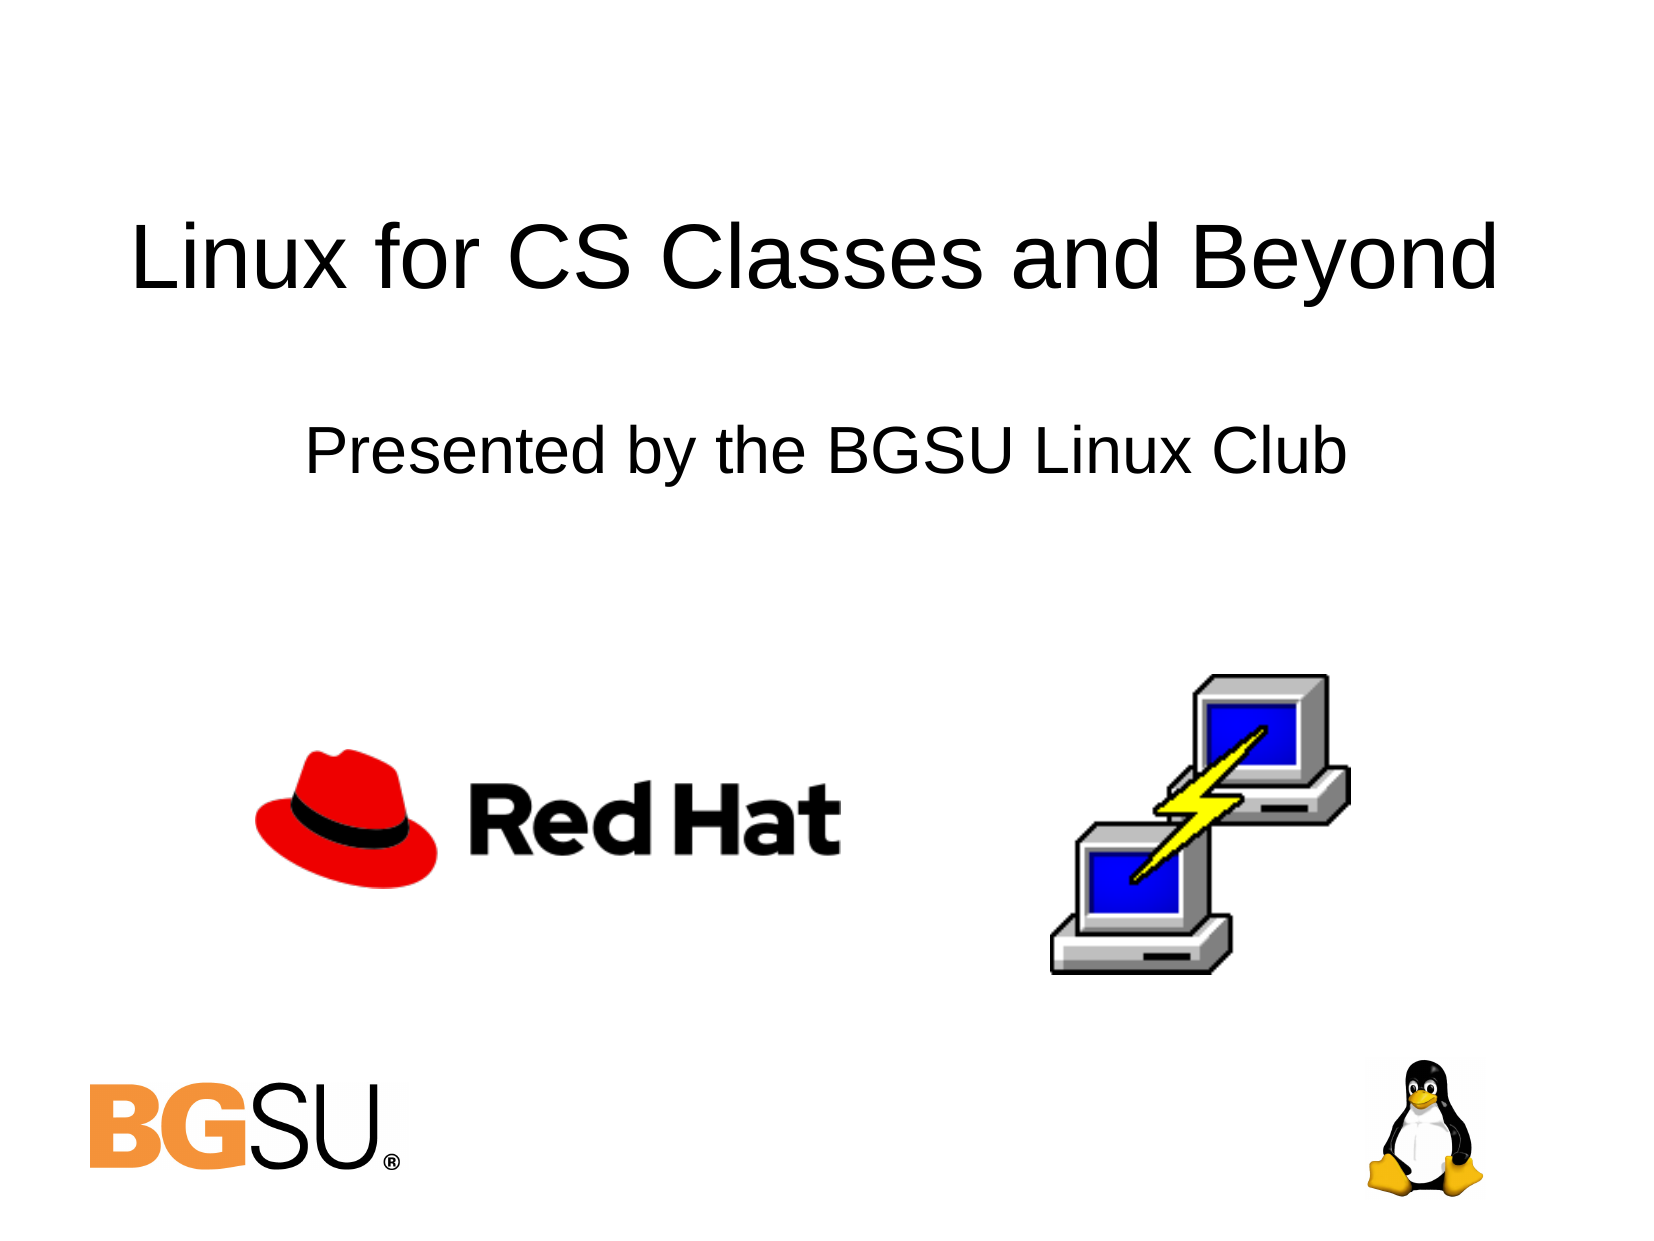

# Linux for CS Classes and Beyond
Presented by the BGSU Linux Club